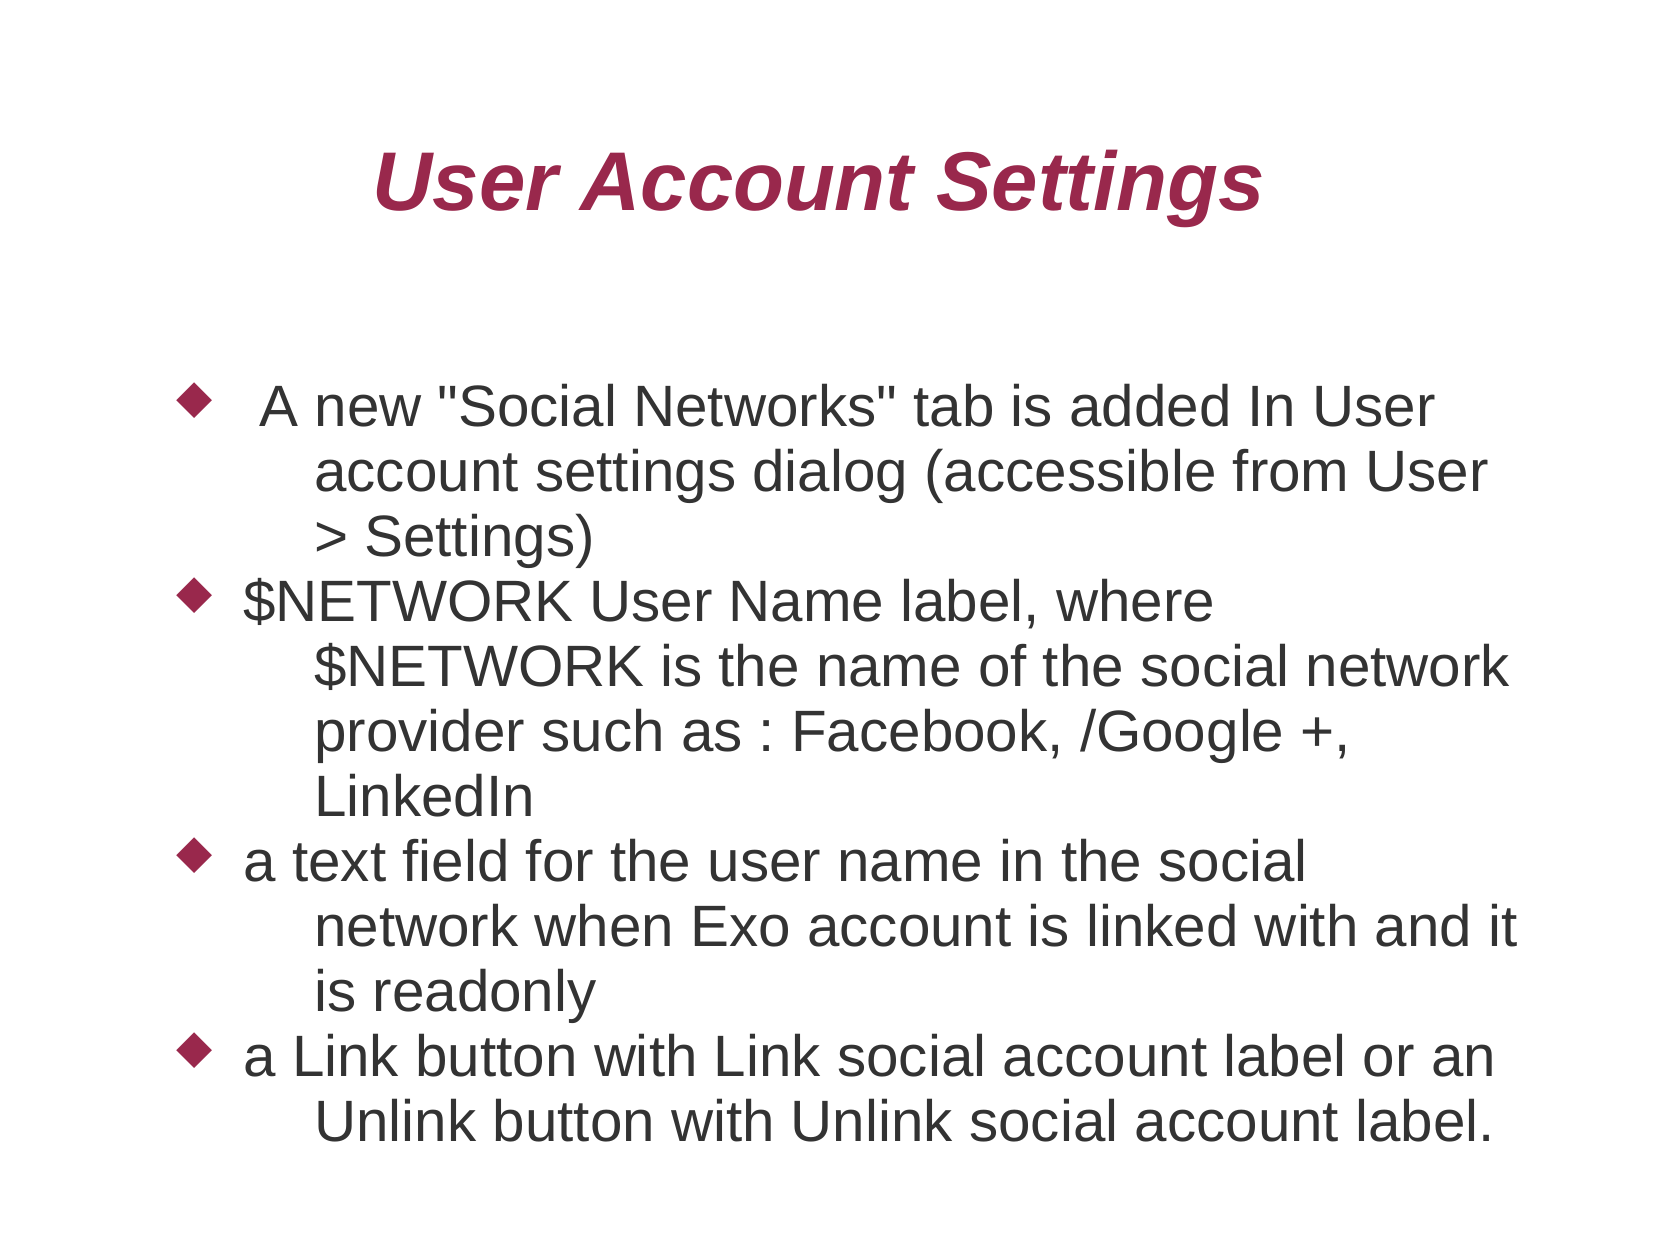

# User Account Settings
 A new "Social Networks" tab is added In User account settings dialog (accessible from User > Settings)
$NETWORK User Name label, where $NETWORK is the name of the social network provider such as : Facebook, /Google +, LinkedIn
a text field for the user name in the social network when Exo account is linked with and it is readonly
a Link button with Link social account label or an Unlink button with Unlink social account label.